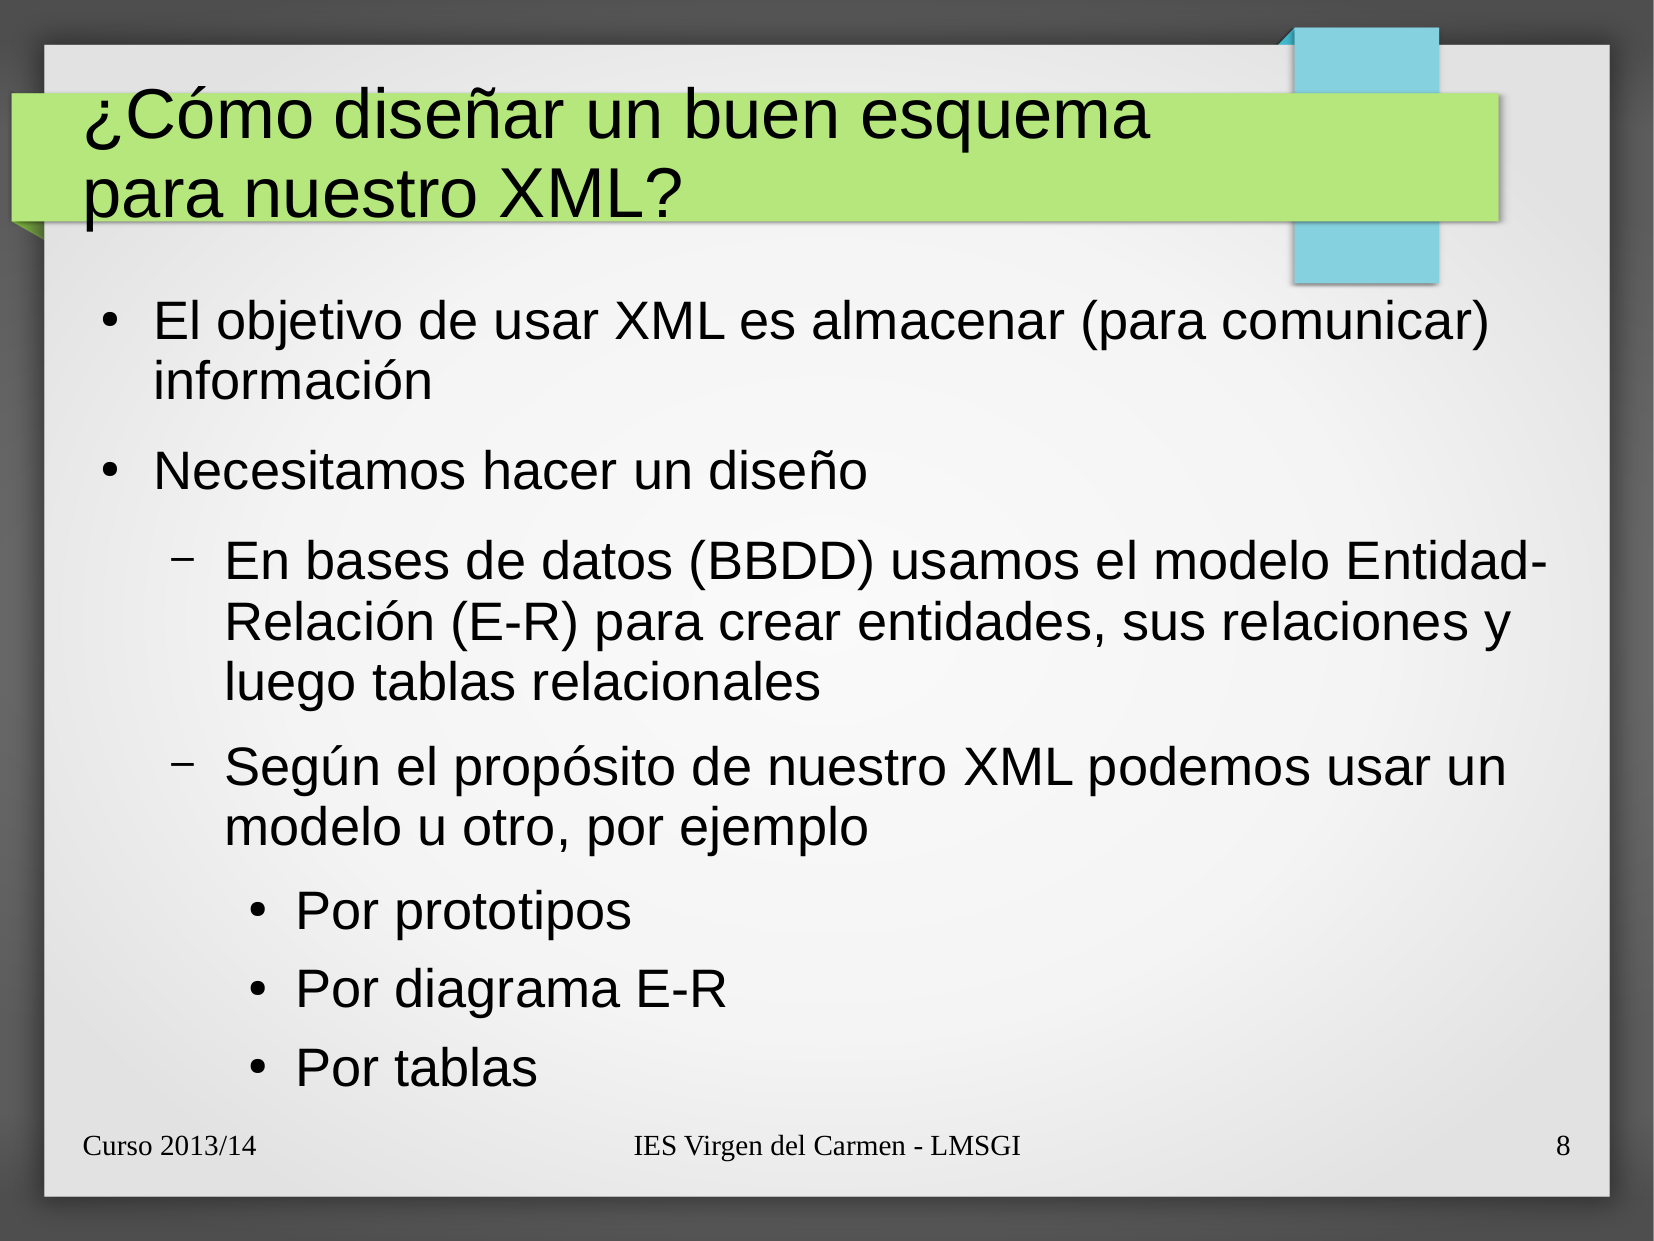

# ¿Cómo diseñar un buen esquema para nuestro XML?
El objetivo de usar XML es almacenar (para comunicar) información
Necesitamos hacer un diseño
En bases de datos (BBDD) usamos el modelo Entidad-Relación (E-R) para crear entidades, sus relaciones y luego tablas relacionales
Según el propósito de nuestro XML podemos usar un modelo u otro, por ejemplo
Por prototipos
Por diagrama E-R
Por tablas
Curso 2013/14
IES Virgen del Carmen - LMSGI
8